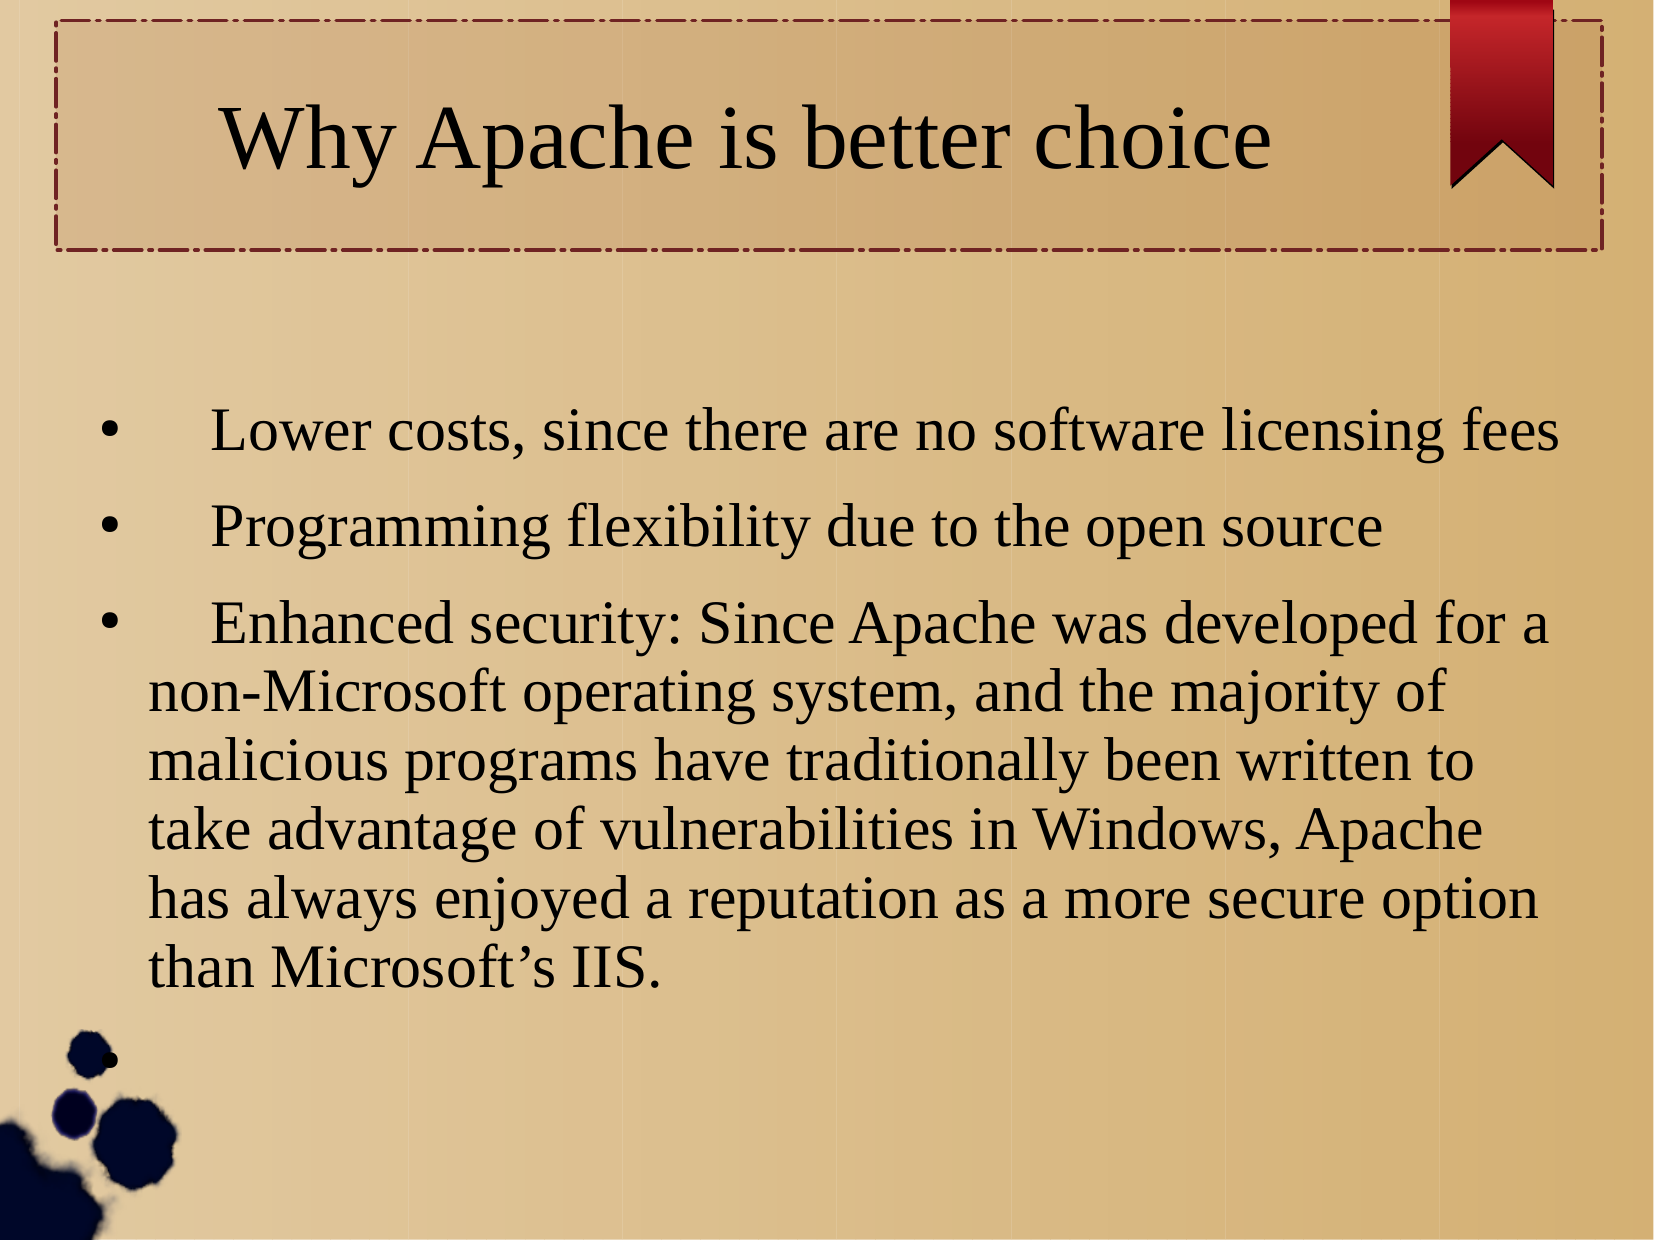

# Why Apache is better choice
 Lower costs, since there are no software licensing fees
 Programming flexibility due to the open source
 Enhanced security: Since Apache was developed for a non-Microsoft operating system, and the majority of malicious programs have traditionally been written to take advantage of vulnerabilities in Windows, Apache has always enjoyed a reputation as a more secure option than Microsoft’s IIS.